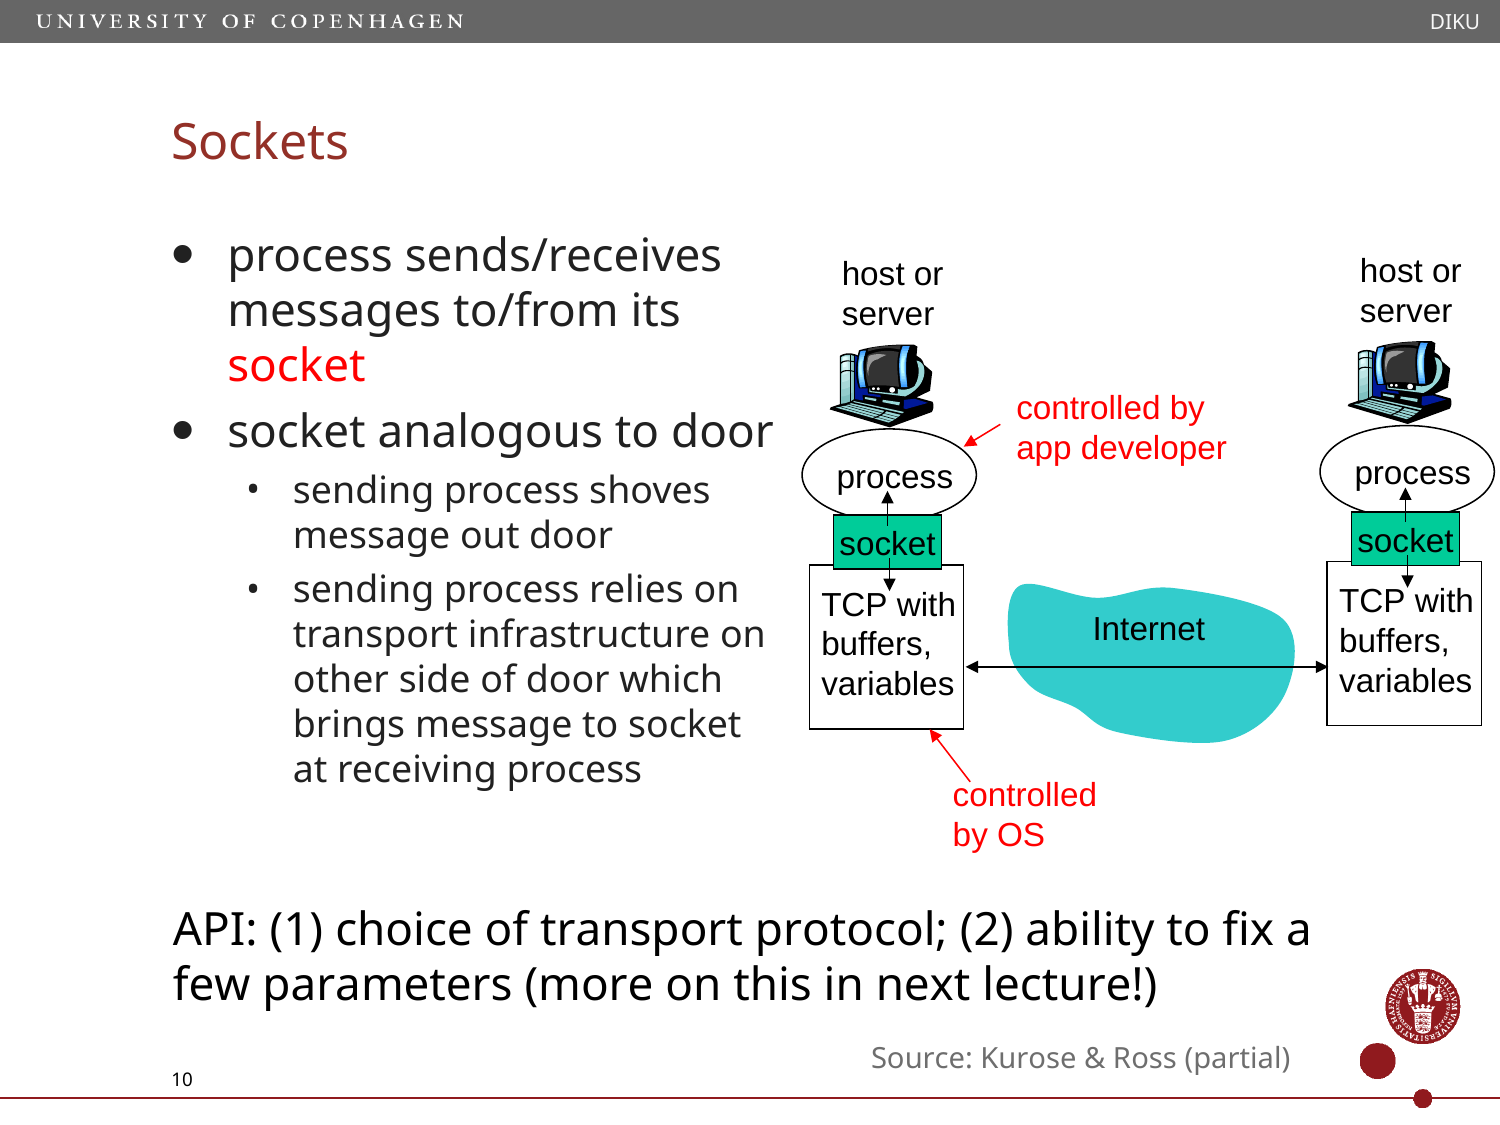

DIKU
# Sockets
process sends/receives messages to/from its socket
socket analogous to door
sending process shoves message out door
sending process relies on transport infrastructure on other side of door which brings message to socket at receiving process
host or
server
process
socket
TCP with
buffers,
variables
host or
server
process
socket
TCP with
buffers,
variables
controlled by
app developer
Internet
controlled
by OS
API: (1) choice of transport protocol; (2) ability to fix a few parameters (more on this in next lecture!)
Source: Kurose & Ross (partial)